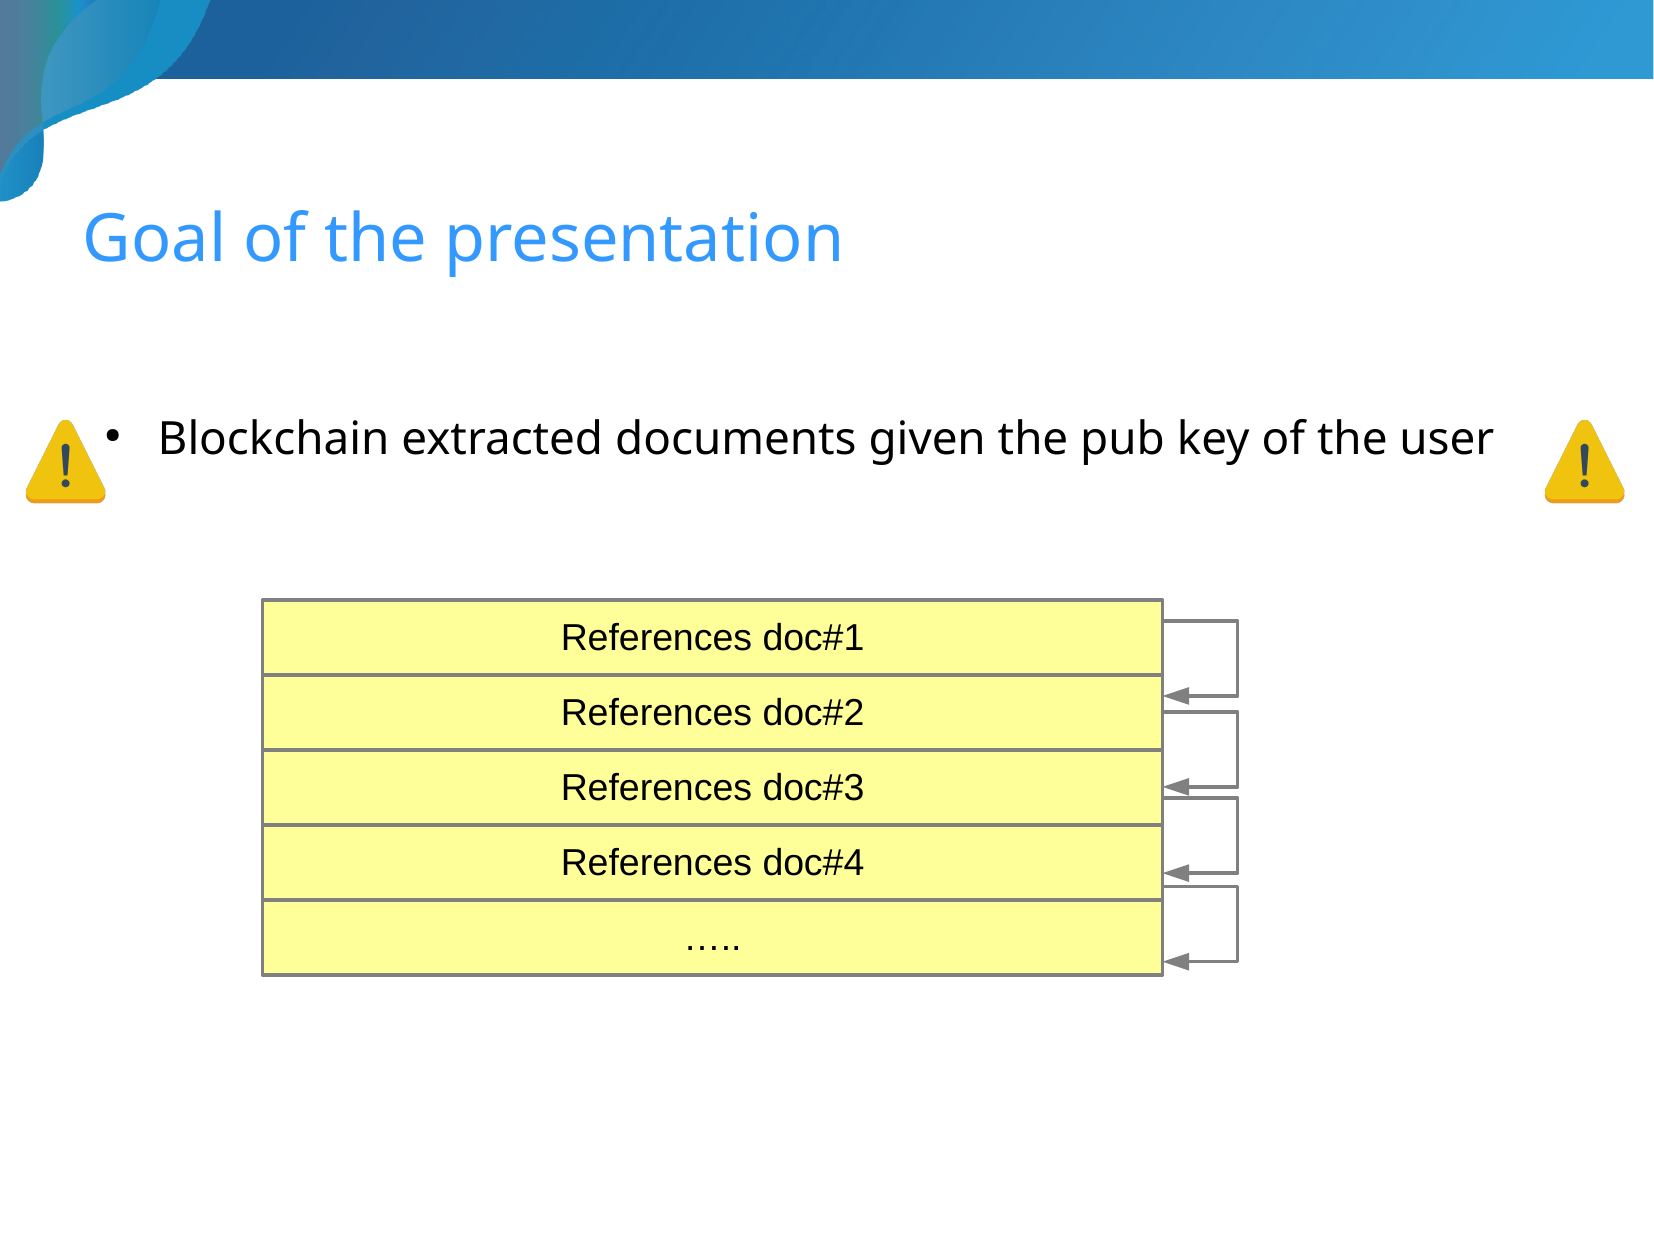

# Goal of the presentation
Blockchain extracted documents given the pub key of the user
References doc#1
References doc#2
References doc#3
References doc#4
…..